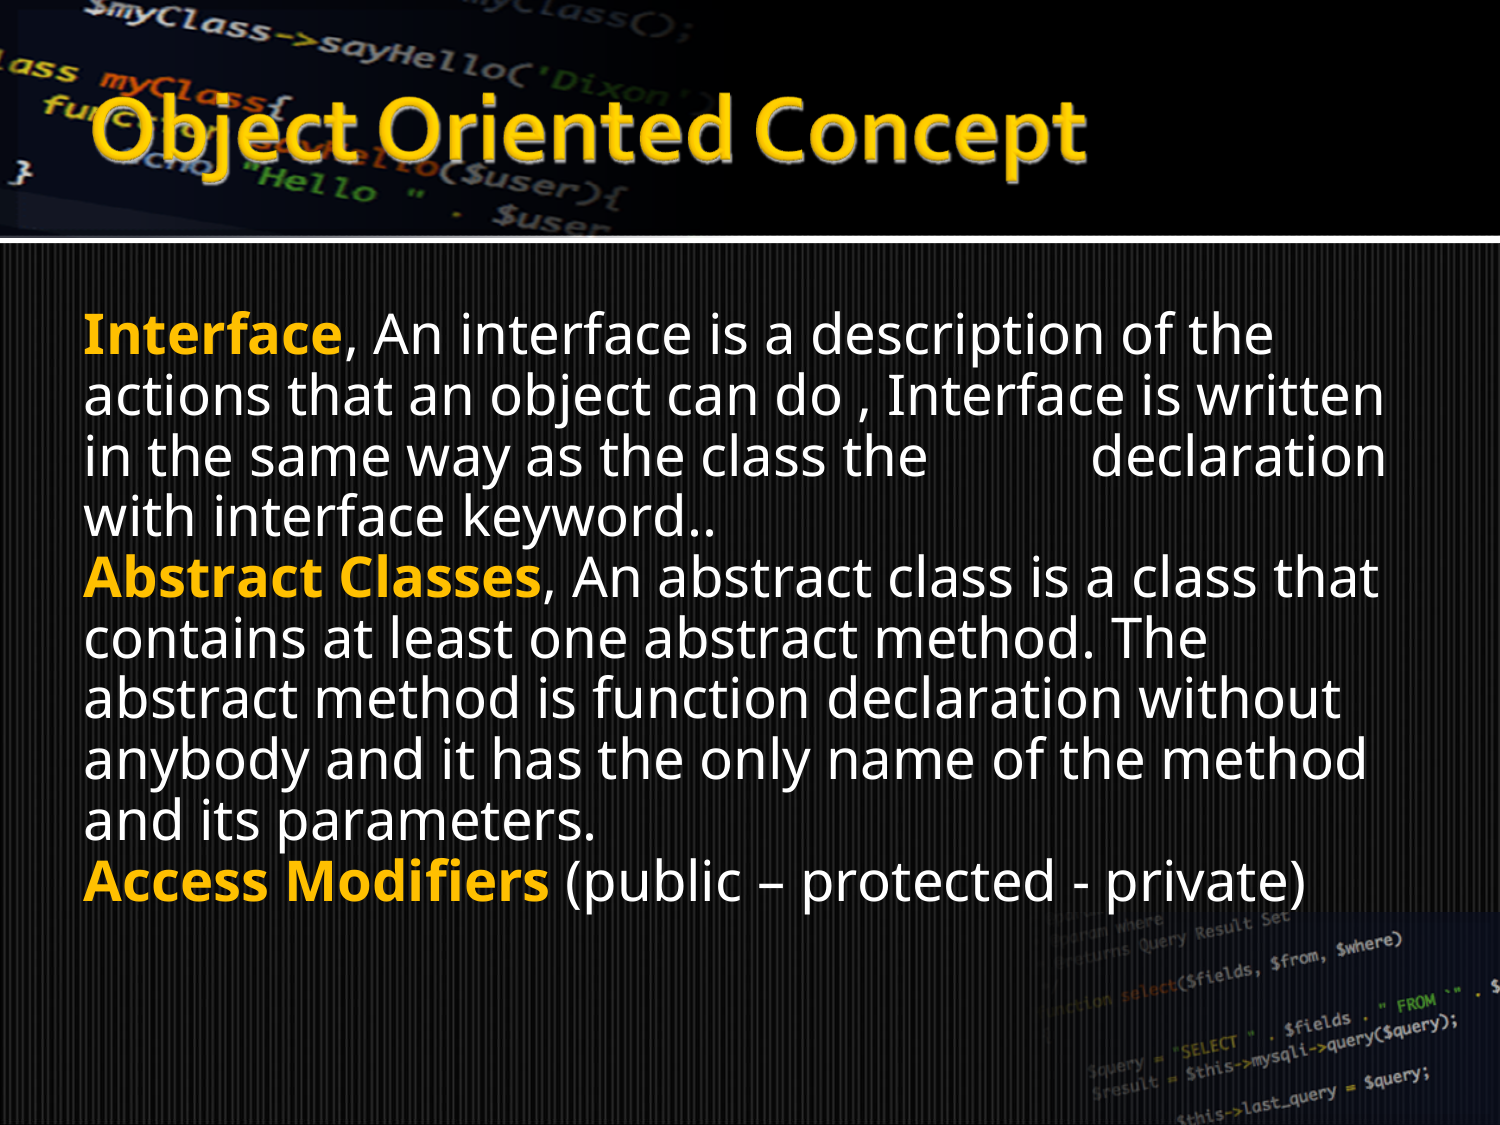

# Interface, An interface is a description of the actions that an object can do , Interface is written in the same way as the class the declaration with interface keyword..
Abstract Classes, An abstract class is a class that contains at least one abstract method. The abstract method is function declaration without anybody and it has the only name of the method and its parameters.
Access Modifiers (public – protected - private)